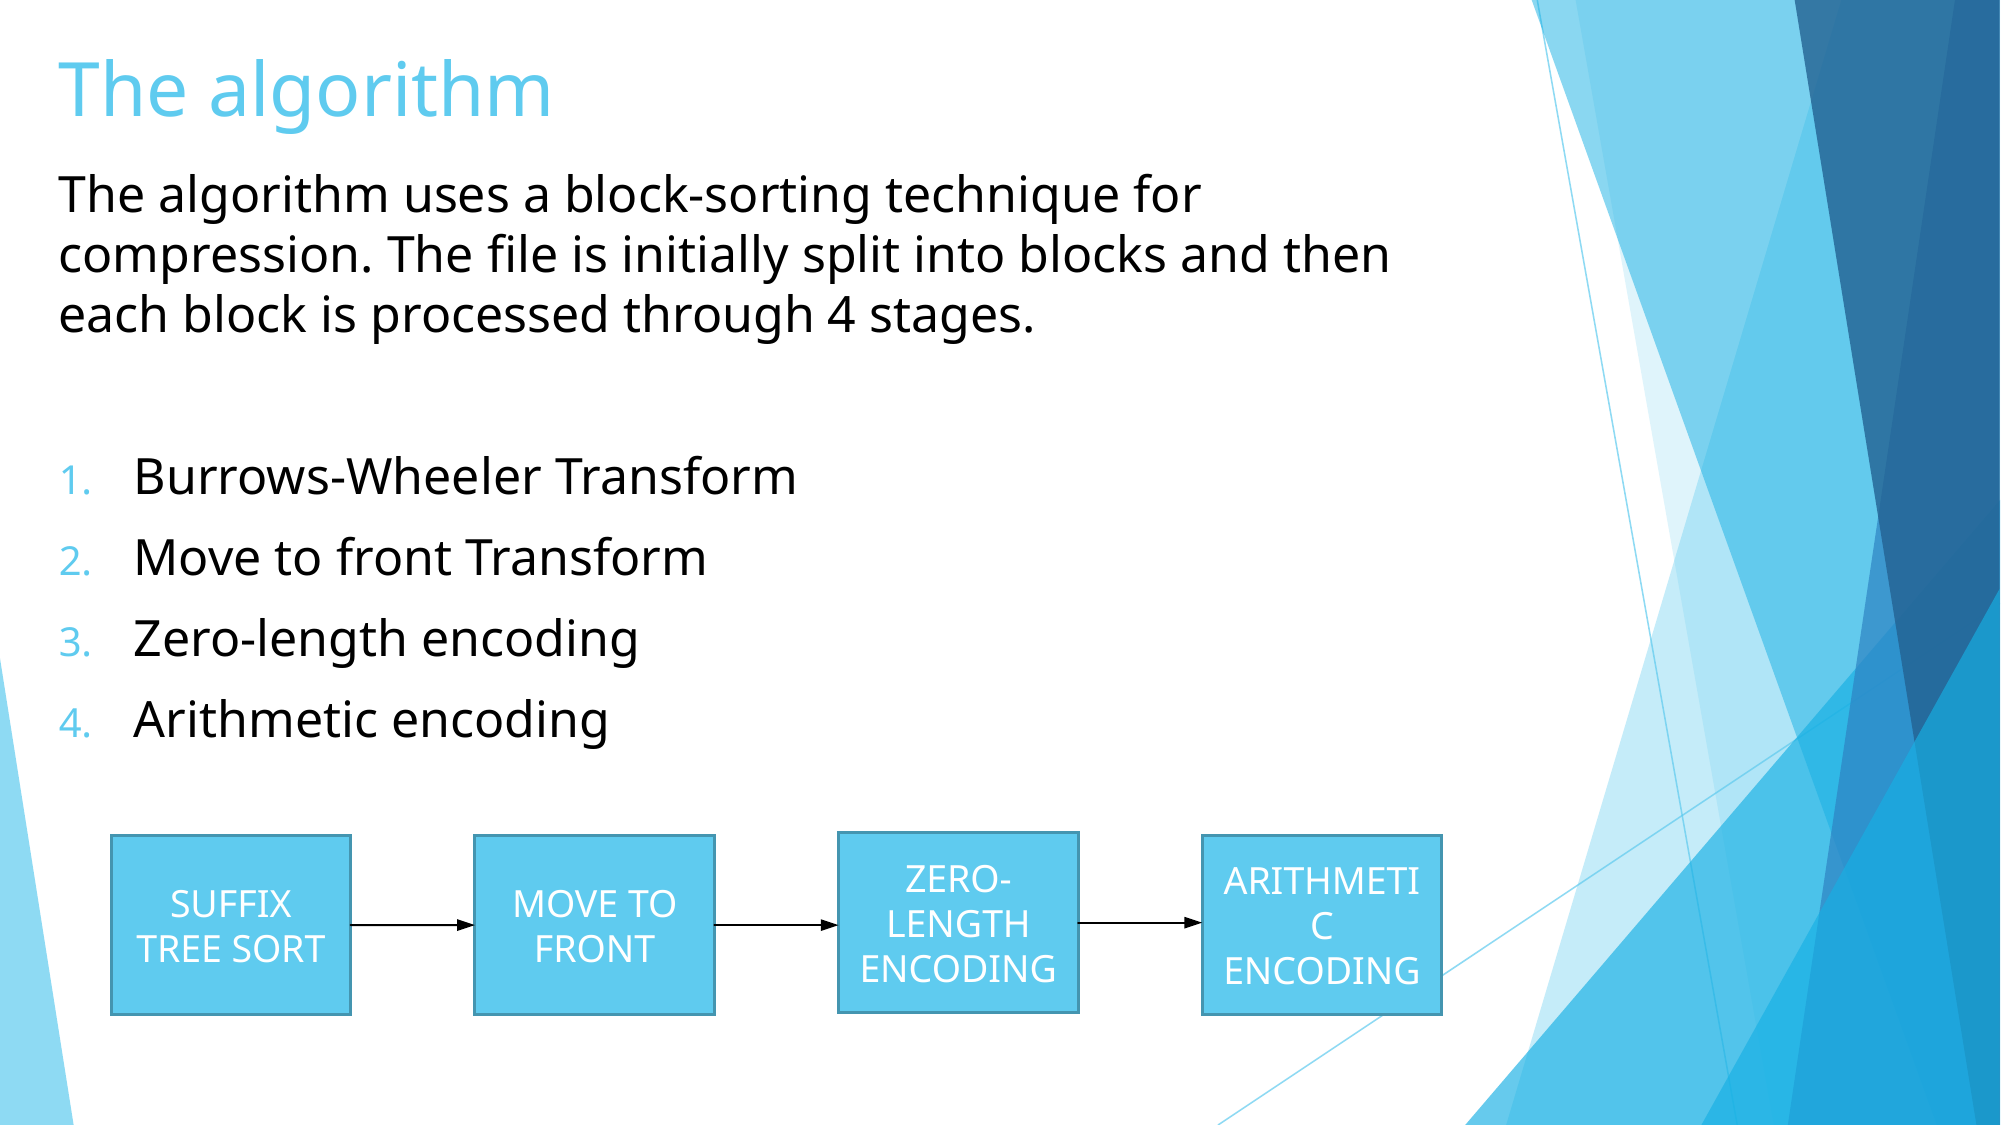

# The algorithm
The algorithm uses a block-sorting technique for compression. The file is initially split into blocks and then each block is processed through 4 stages.
Burrows-Wheeler Transform
Move to front Transform
Zero-length encoding
Arithmetic encoding
ZERO-LENGTH ENCODING
SUFFIX TREE SORT
MOVE TO FRONT
ARITHMETIC ENCODING